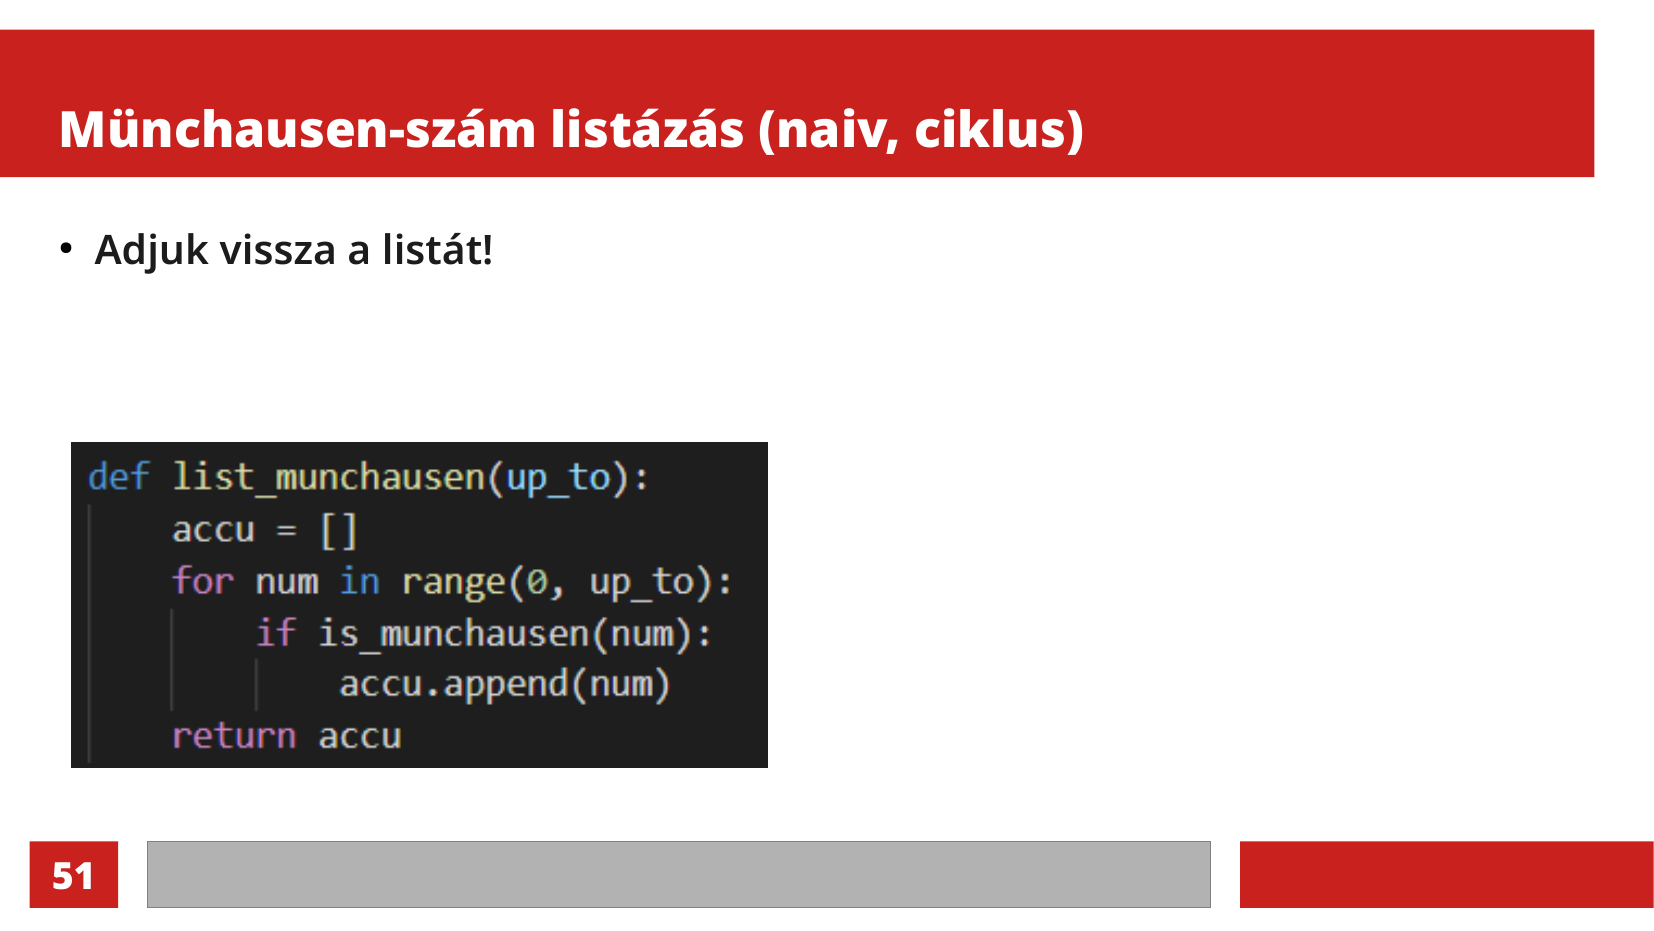

# Münchausen-szám listázás (naiv, ciklus)
Adjuk vissza a listát!
51